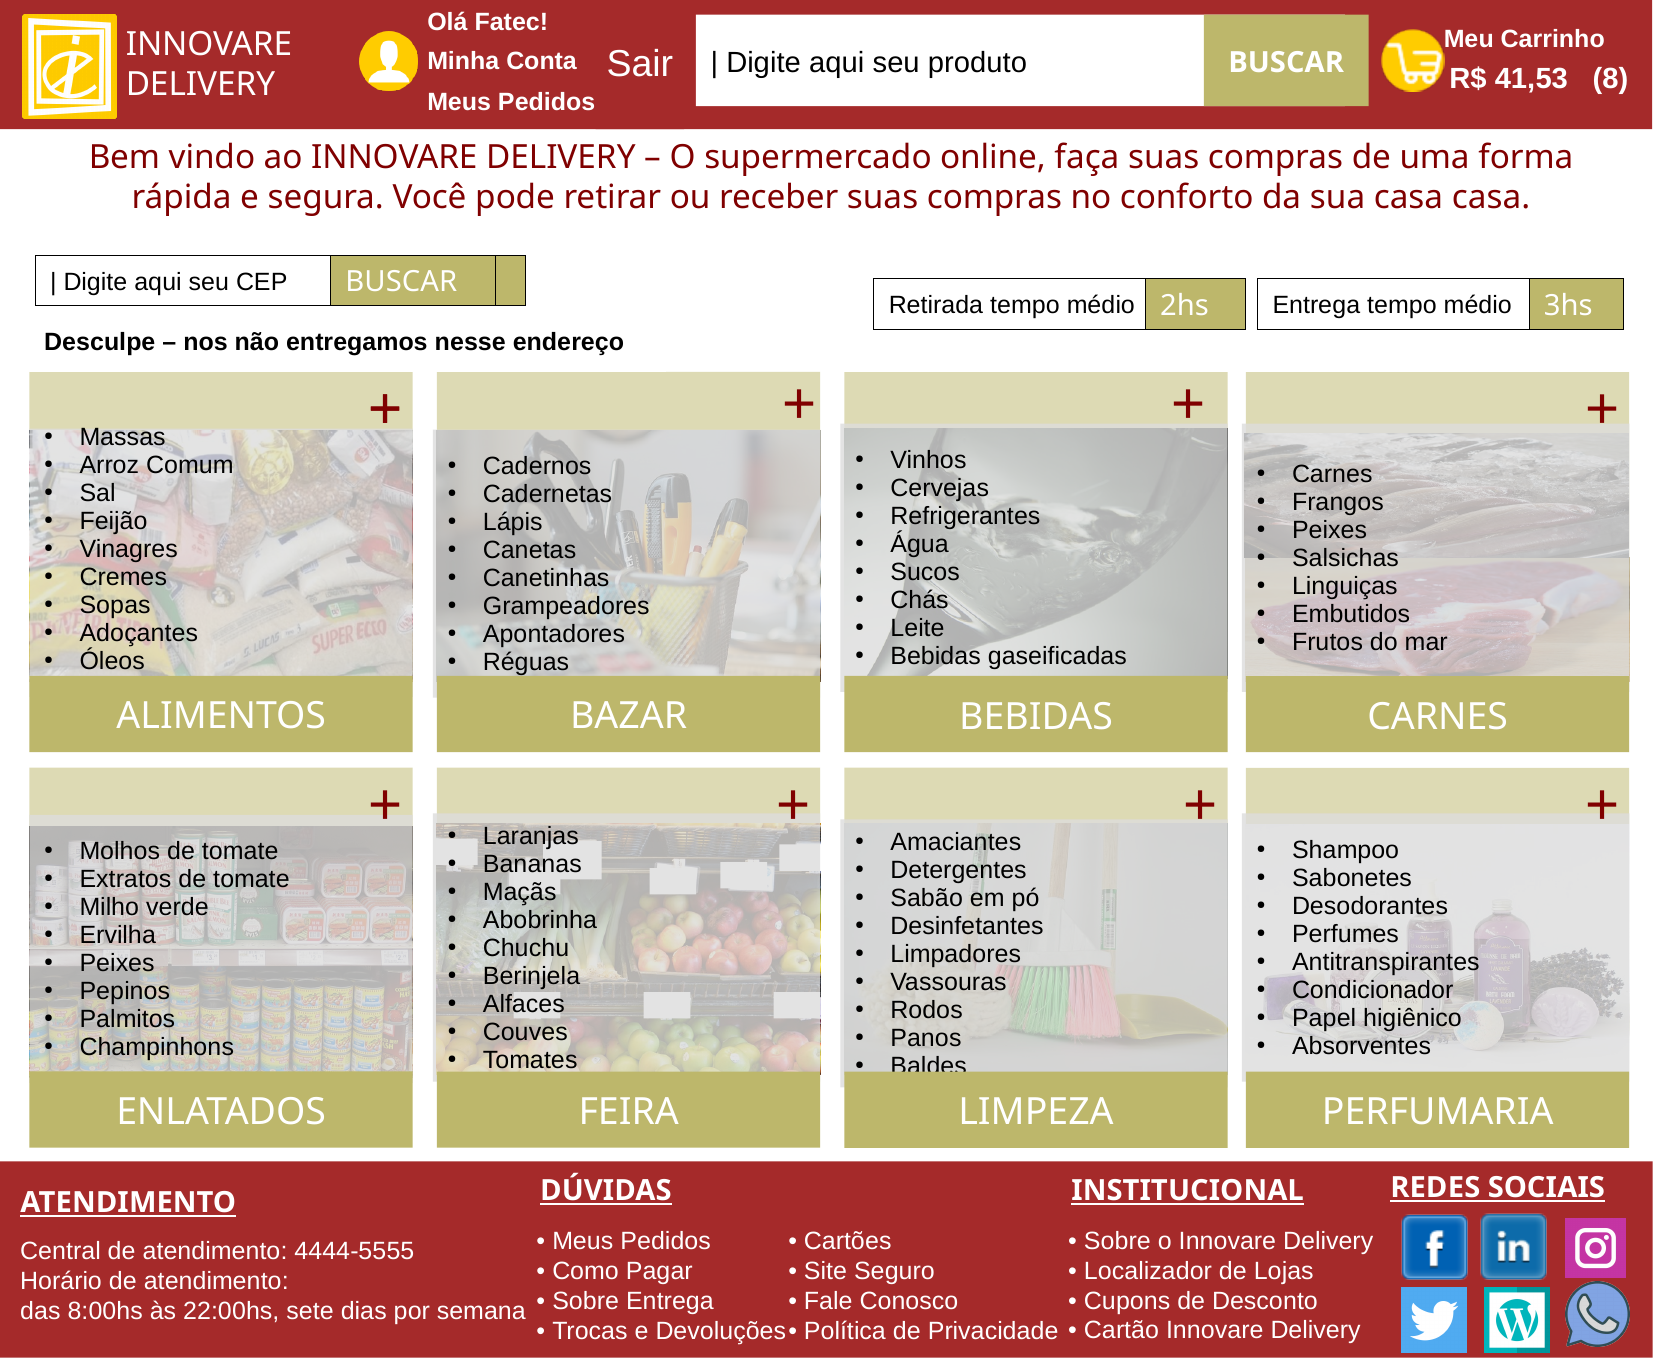

Olá Fatec!
Sair
INNOVARE
DELIVERY
| Digite aqui seu produto
BUSCAR
Meu Carrinho
Minha Conta
R$ 41,53 (8)
Meus Pedidos
Bem vindo ao INNOVARE DELIVERY – O supermercado online, faça suas compras de uma forma rápida e segura. Você pode retirar ou receber suas compras no conforto da sua casa casa.
| Digite aqui seu CEP
BUSCAR
b2
Retirada tempo médio
3hs
2hs
Entrega tempo médio
5hs
3hs
Informe seu CEP para verificar a disponibilidade de entrega em sua região.
Endereço disponível para entrega!
Desculpe – nos não entregamos nesse endereço
+
+
+
+
+
Vinhos
Cervejas
Refrigerantes
Água
Sucos
Chás
Leite
Bebidas gaseificadas
Carnes
Frangos
Peixes
Salsichas
Linguiças
Embutidos
Frutos do mar
Massas
Arroz Comum
Sal
Feijão
Vinagres
Cremes
Sopas
Adoçantes
Óleos
Açúcar
Cadernos
Cadernetas
Lápis
Canetas
Canetinhas
Grampeadores
Apontadores
Réguas
ALIMENTOS
BAZAR
BEBIDAS
CARNES
+
+
+
+
+
+
Laranjas
Bananas
Maçãs
Abobrinha
Chuchu
Berinjela
Alfaces
Couves
Tomates
Shampoo
Sabonetes
Desodorantes
Perfumes
Antitranspirantes
Condicionador
Papel higiênico
Absorventes
Molhos de tomate
Extratos de tomate
Milho verde
Ervilha
Peixes
Pepinos
Palmitos
Champinhons
Amaciantes
Detergentes
Sabão em pó
Desinfetantes
Limpadores
Vassouras
Rodos
Panos
Baldes
ENLATADOS
FEIRA
LIMPEZA
PERFUMARIA
REDES SOCIAIS
DÚVIDAS
INSTITUCIONAL
ATENDIMENTO
• Meus Pedidos
• Como Pagar
• Sobre Entrega
• Trocas e Devoluções
• Cartões
• Site Seguro
• Fale Conosco
• Política de Privacidade
• Sobre o Innovare Delivery
• Localizador de Lojas
• Cupons de Desconto
• Cartão Innovare Delivery
Central de atendimento: 4444-5555
Horário de atendimento:
das 8:00hs às 22:00hs, sete dias por semana